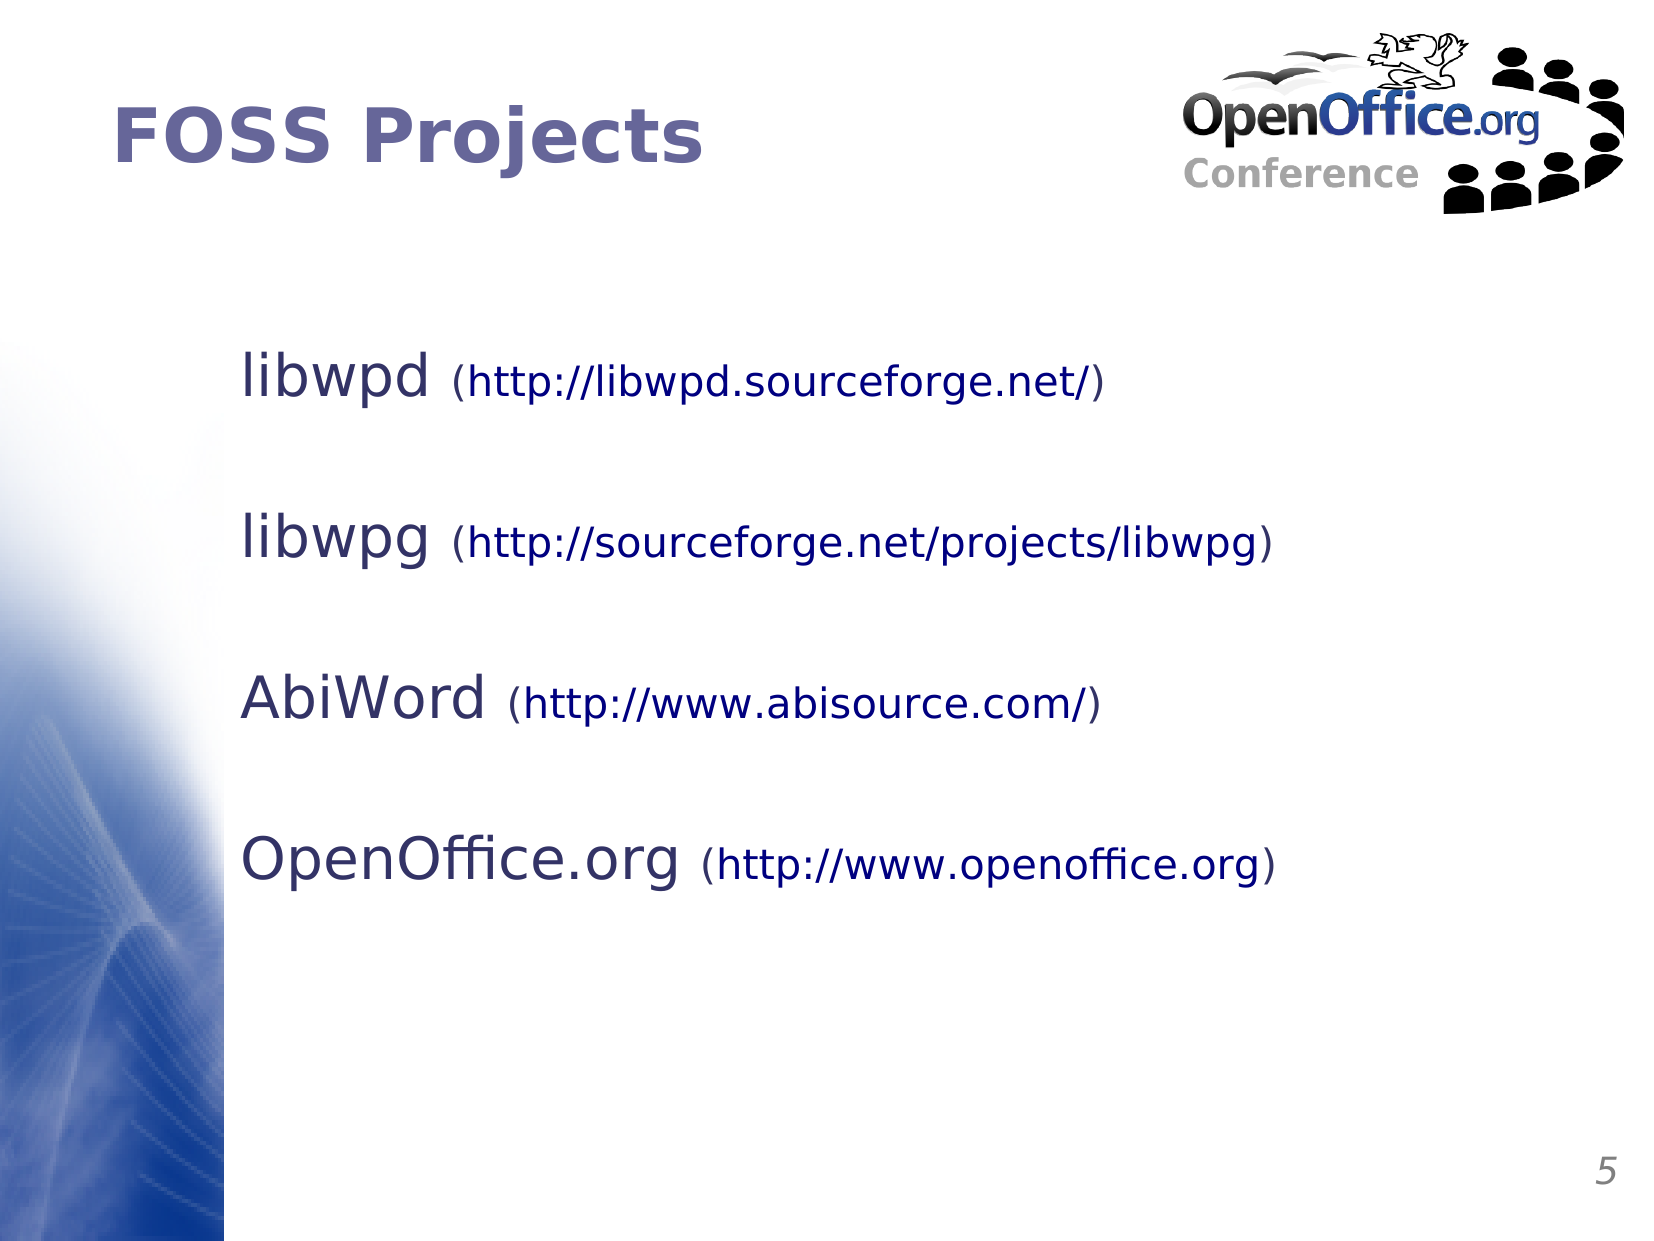

# FOSS Projects
libwpd (http://libwpd.sourceforge.net/)
libwpg (http://sourceforge.net/projects/libwpg)
AbiWord (http://www.abisource.com/)
OpenOffice.org (http://www.openoffice.org)